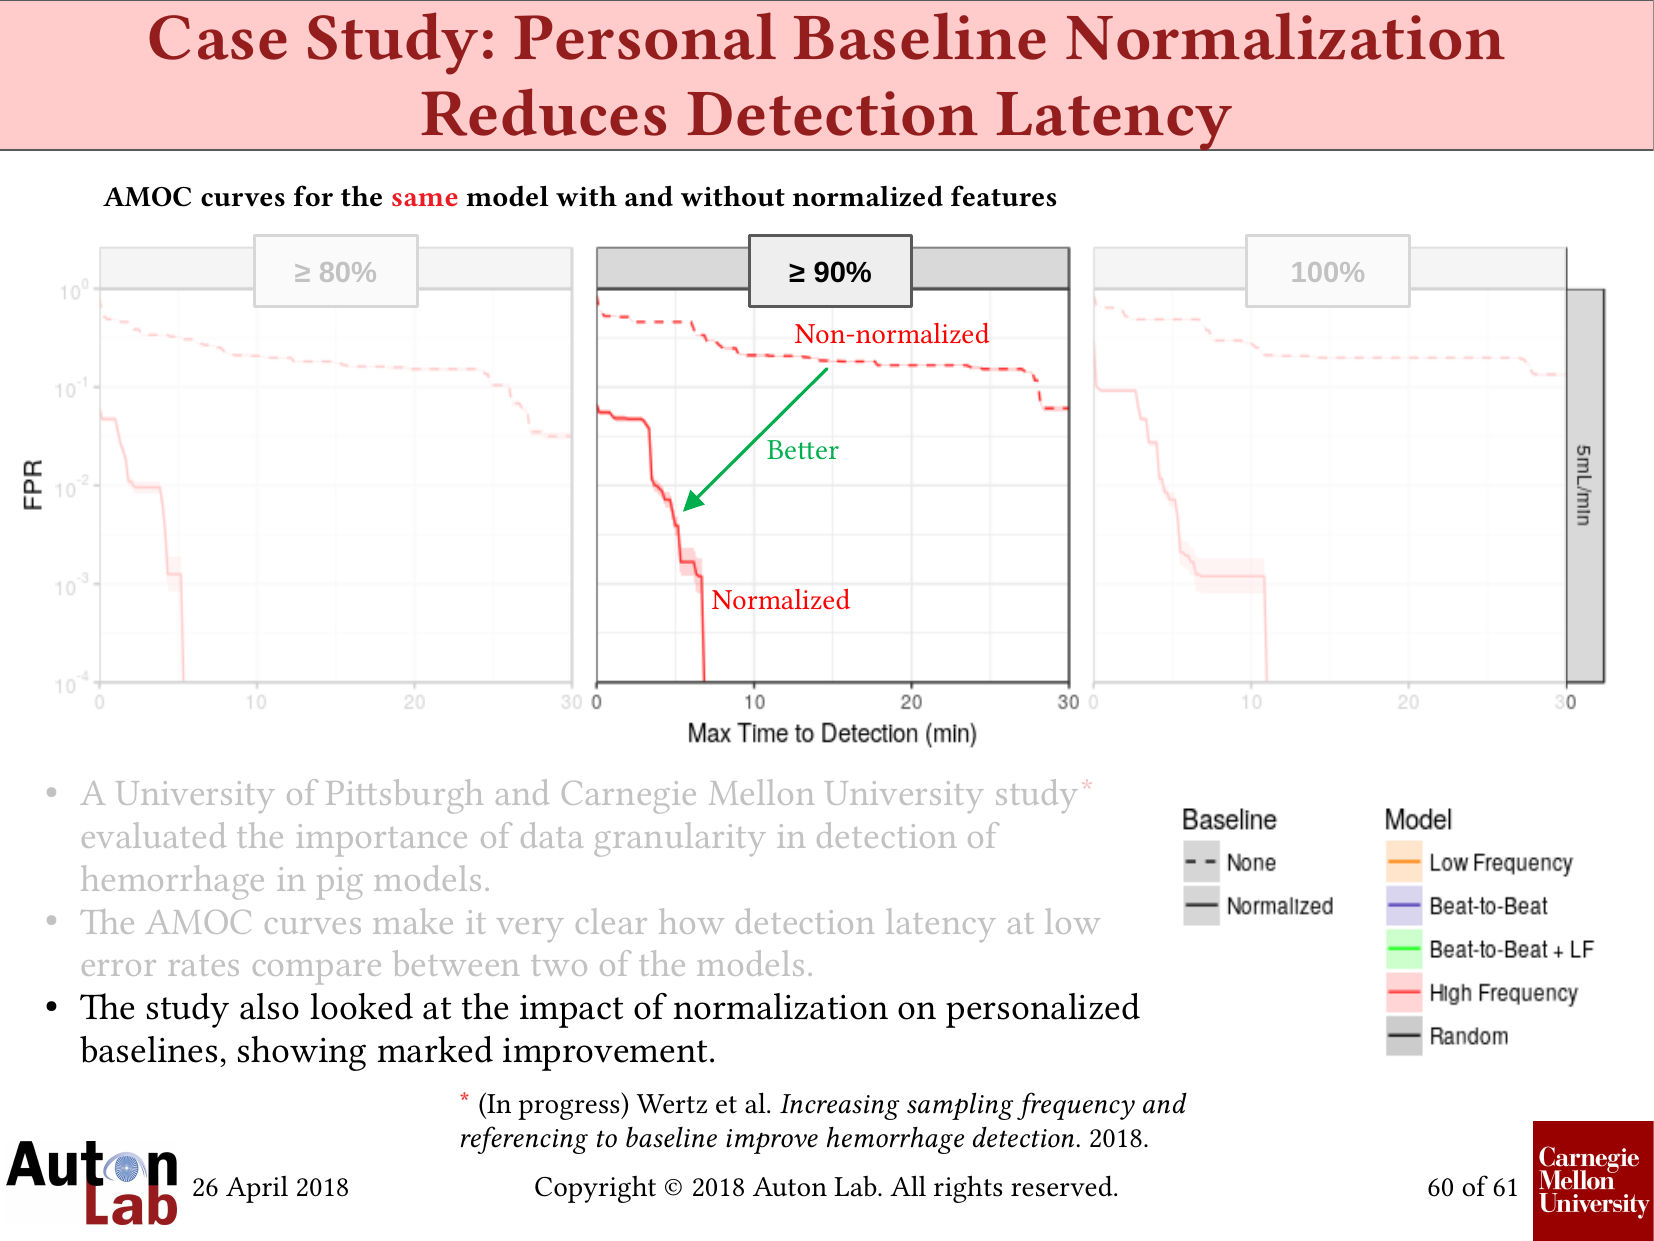

# Case Study: Personal Baseline Normalization Reduces Detection Latency
AMOC curves for the same model with and without normalized features
≥ 80%
≥ 90%
100%
Non-normalized
Better
Normalized
A University of Pittsburgh and Carnegie Mellon University study* evaluated the importance of data granularity in detection of hemorrhage in pig models.
The AMOC curves make it very clear how detection latency at low error rates compare between two of the models.
The study also looked at the impact of normalization on personalized baselines, showing marked improvement.
* (In progress) Wertz et al. Increasing sampling frequency and referencing to baseline improve hemorrhage detection. 2018.
26 April 2018
60